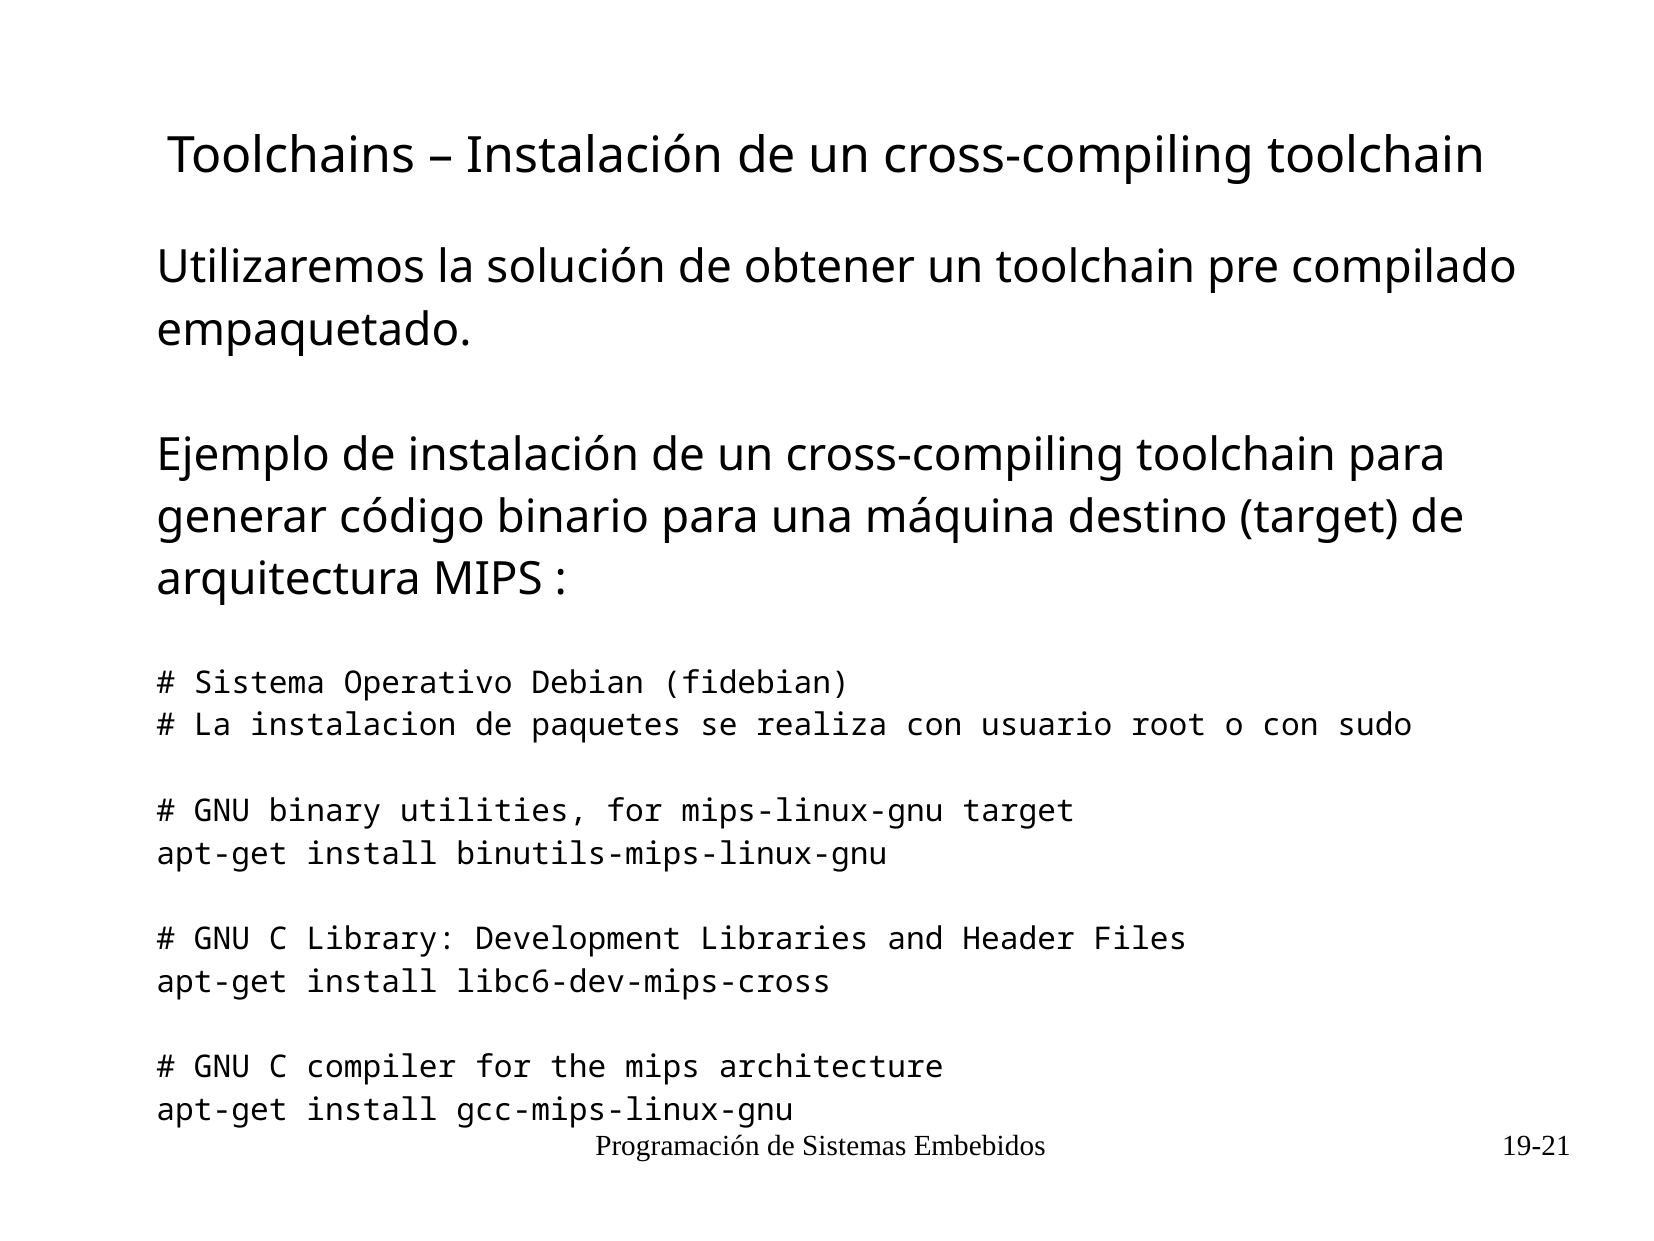

# Toolchains – Instalación de un cross-compiling toolchain
Utilizaremos la solución de obtener un toolchain pre compilado empaquetado.
Ejemplo de instalación de un cross-compiling toolchain para generar código binario para una máquina destino (target) de arquitectura MIPS :
# Sistema Operativo Debian (fidebian)
# La instalacion de paquetes se realiza con usuario root o con sudo
# GNU binary utilities, for mips-linux-gnu target
apt-get install binutils-mips-linux-gnu
# GNU C Library: Development Libraries and Header Files
apt-get install libc6-dev-mips-cross
# GNU C compiler for the mips architecture
apt-get install gcc-mips-linux-gnu
Programación de Sistemas Embebidos
19